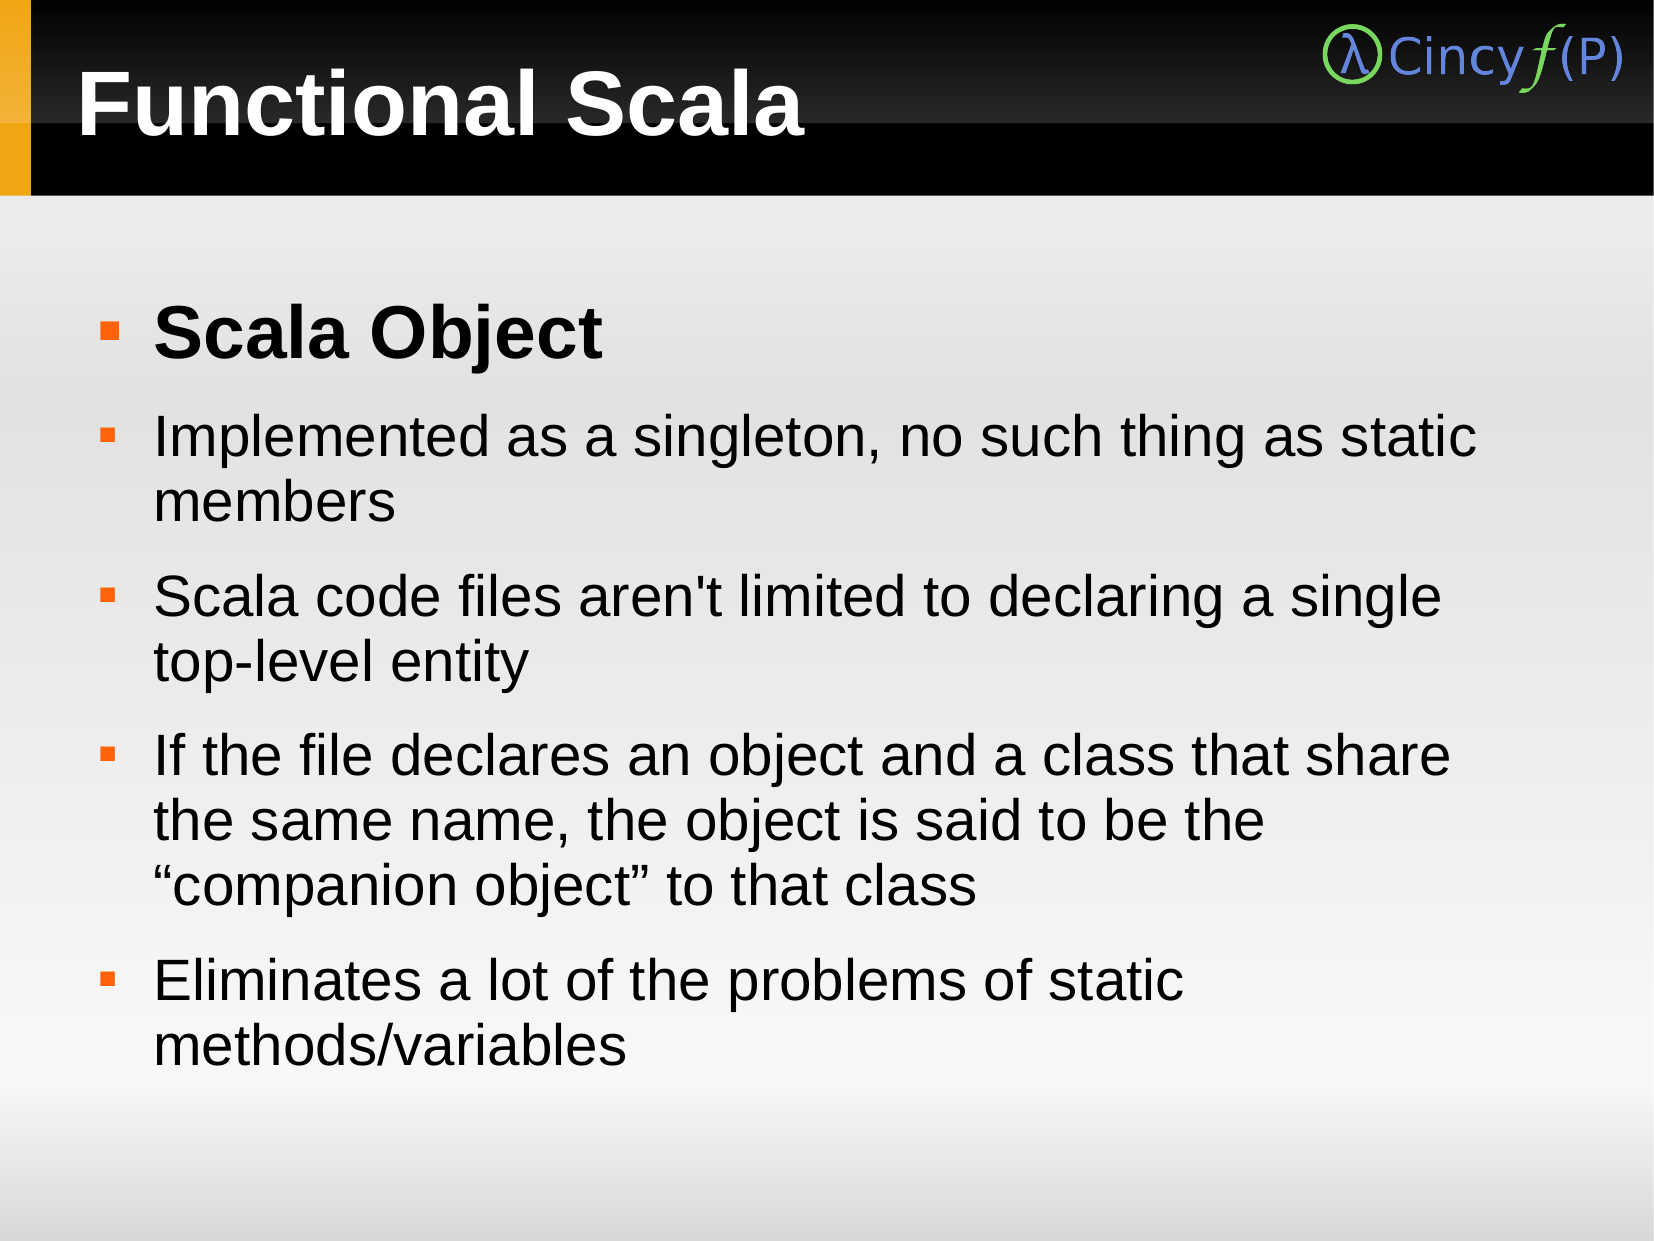

# Functional Scala
Scala Object
Implemented as a singleton, no such thing as static members
Scala code files aren't limited to declaring a single top-level entity
If the file declares an object and a class that share the same name, the object is said to be the “companion object” to that class
Eliminates a lot of the problems of static methods/variables